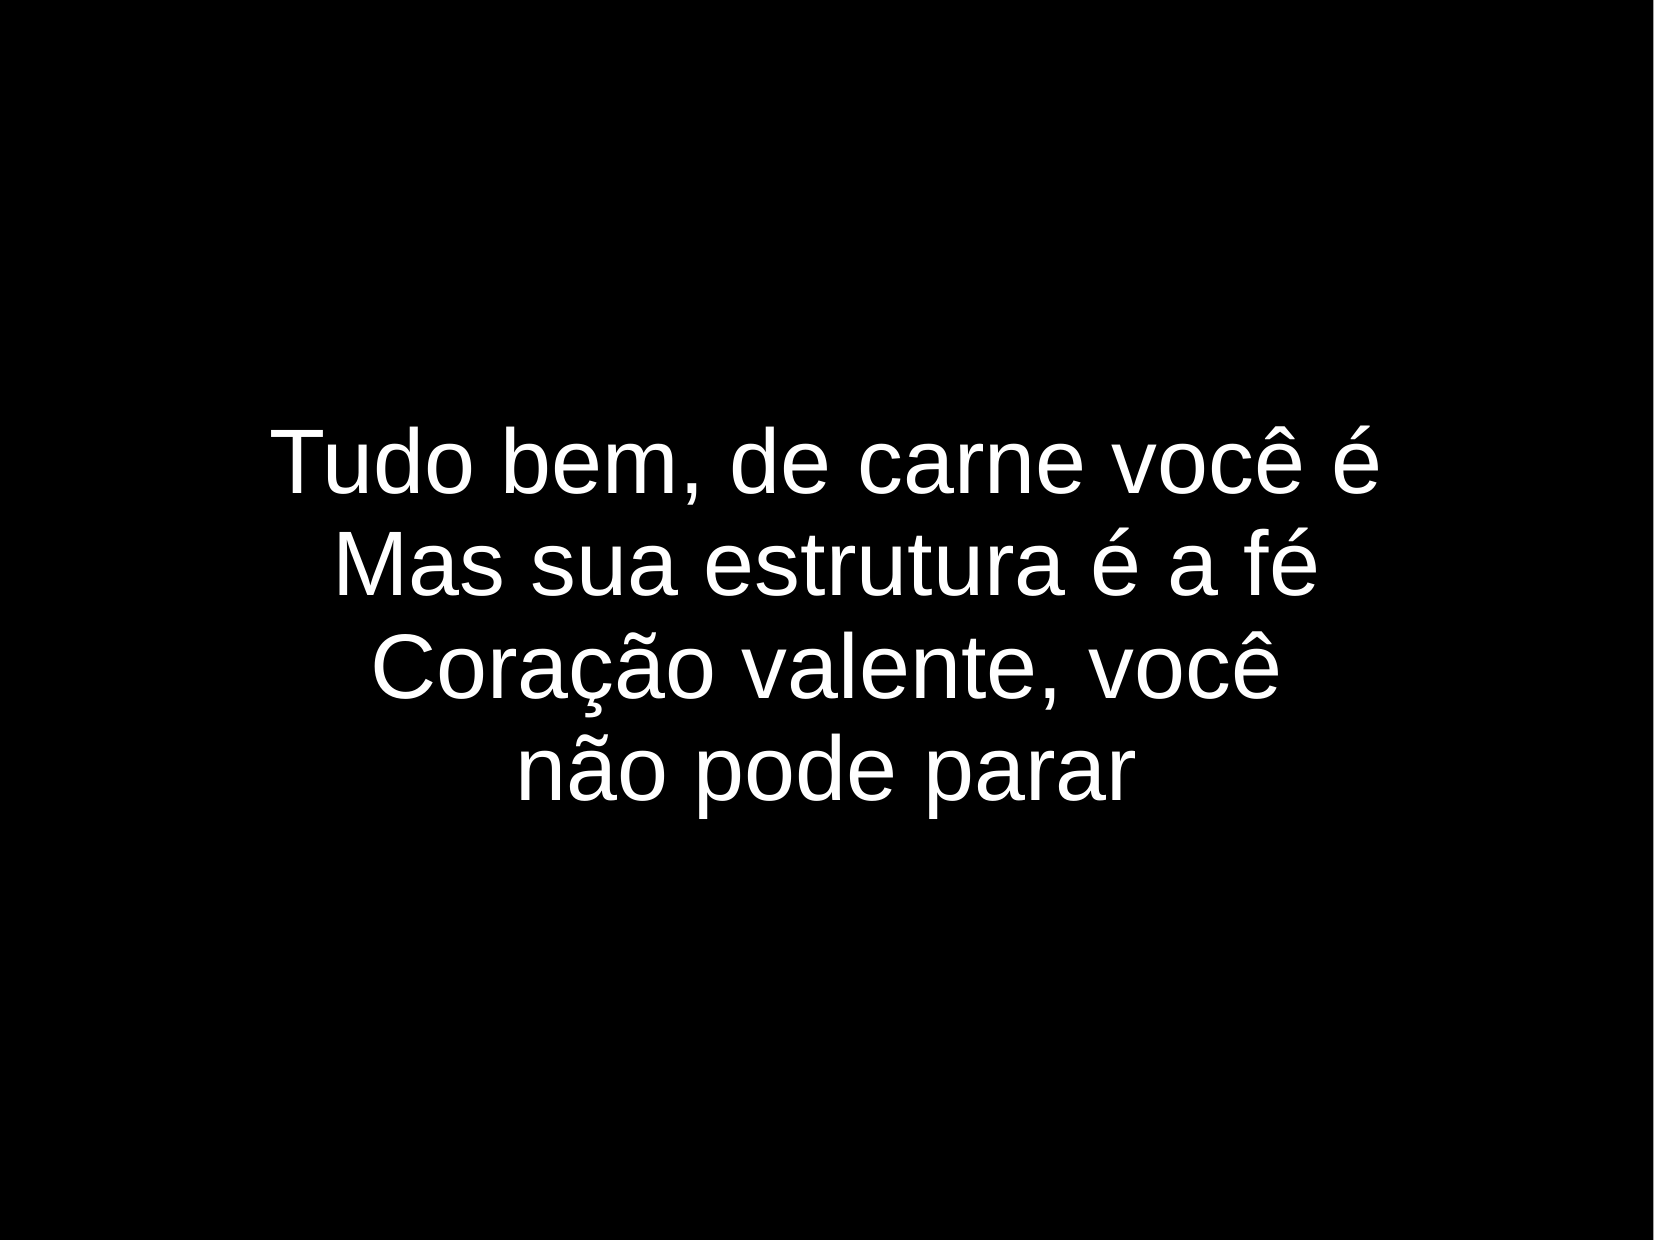

# Tudo bem, de carne você é
Mas sua estrutura é a fé
Coração valente, você
não pode parar